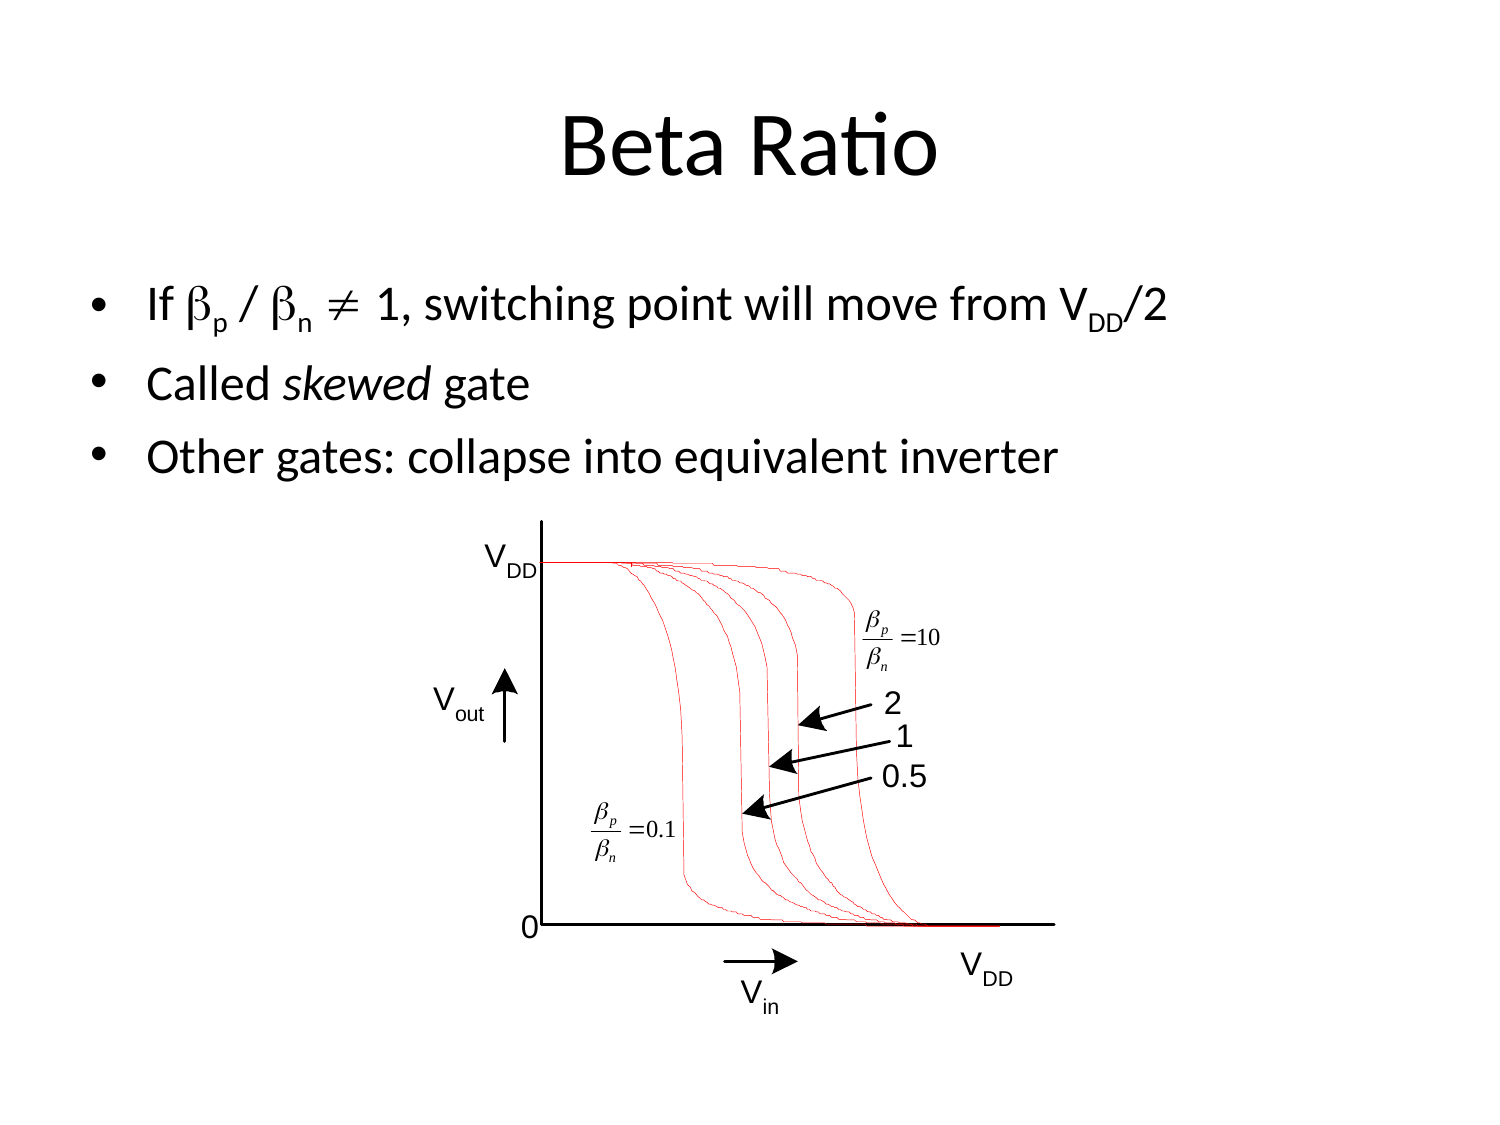

# Beta Ratio
If p / n  1, switching point will move from VDD/2
Called skewed gate
Other gates: collapse into equivalent inverter